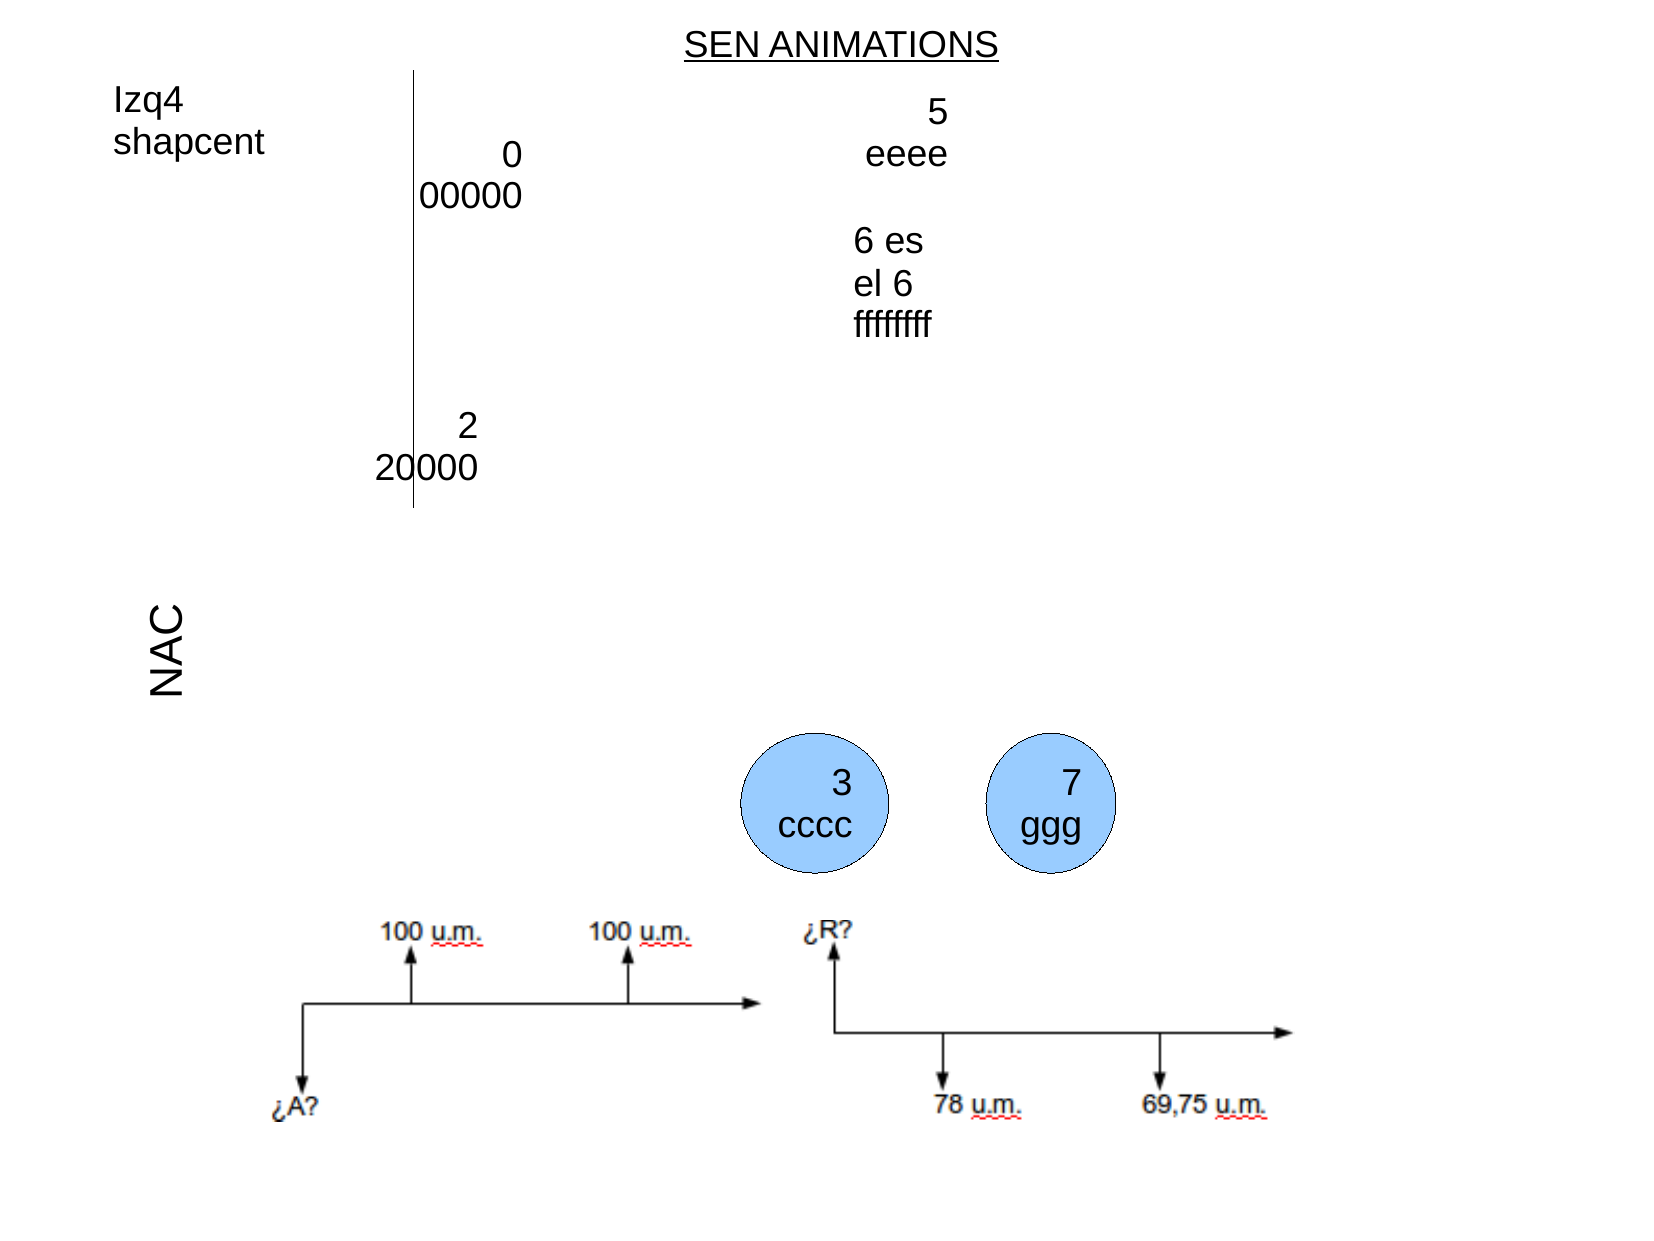

SEN ANIMATIONS
Izq4
shapcent
5
eeee
0
00000
6 es el 6
ffffffff
2
20000
NAC
3
cccc
7
ggg